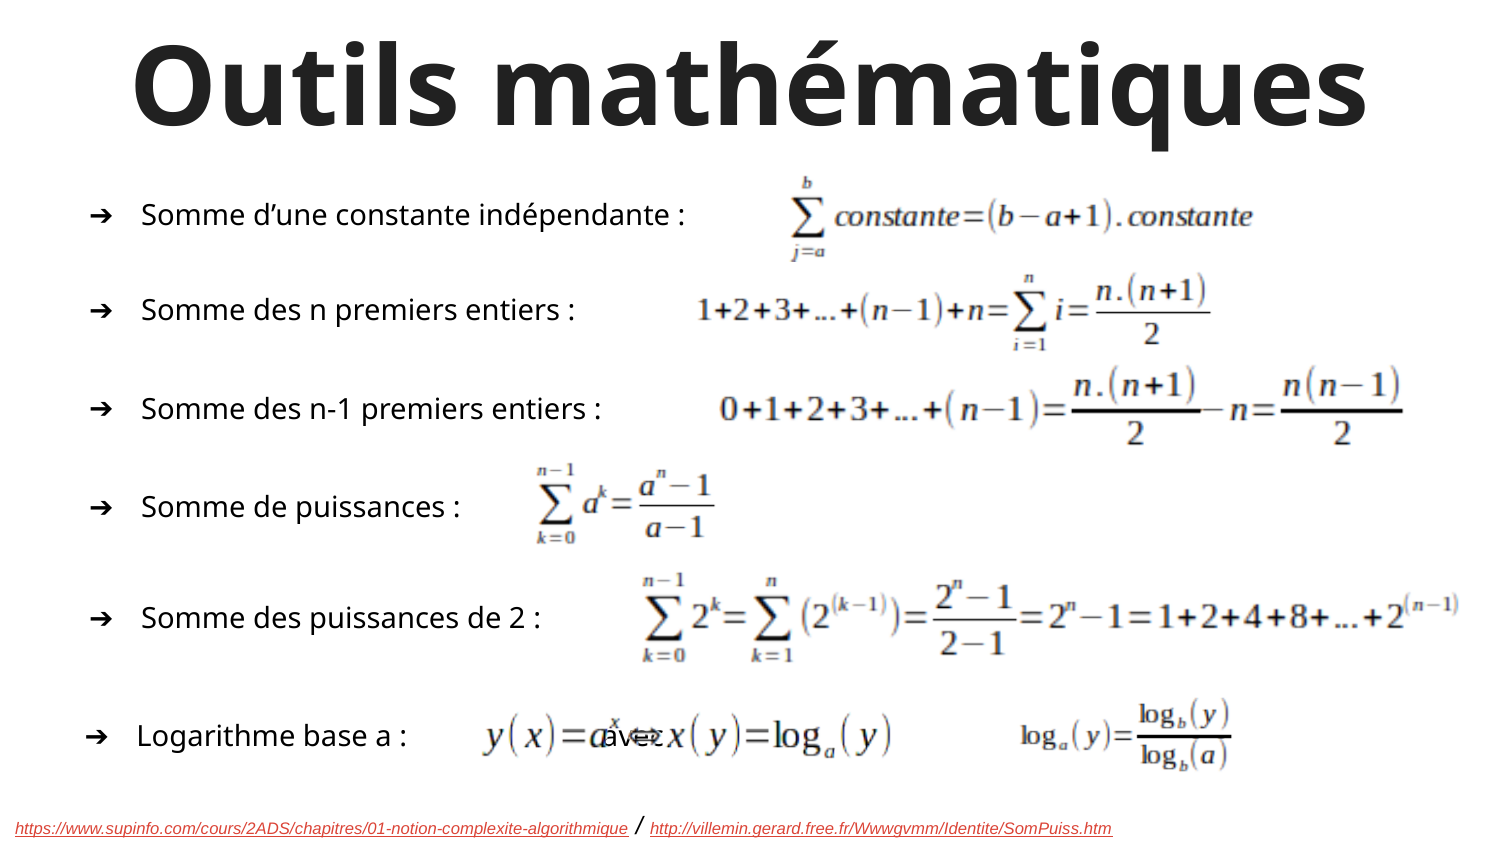

# Outils mathématiques
Somme d’une constante indépendante :
Somme des n premiers entiers :
Somme des n-1 premiers entiers :
Somme de puissances :
Somme des puissances de 2 :
Logarithme base a : avec
https://www.supinfo.com/cours/2ADS/chapitres/01-notion-complexite-algorithmique / http://villemin.gerard.free.fr/Wwwgvmm/Identite/SomPuiss.htm